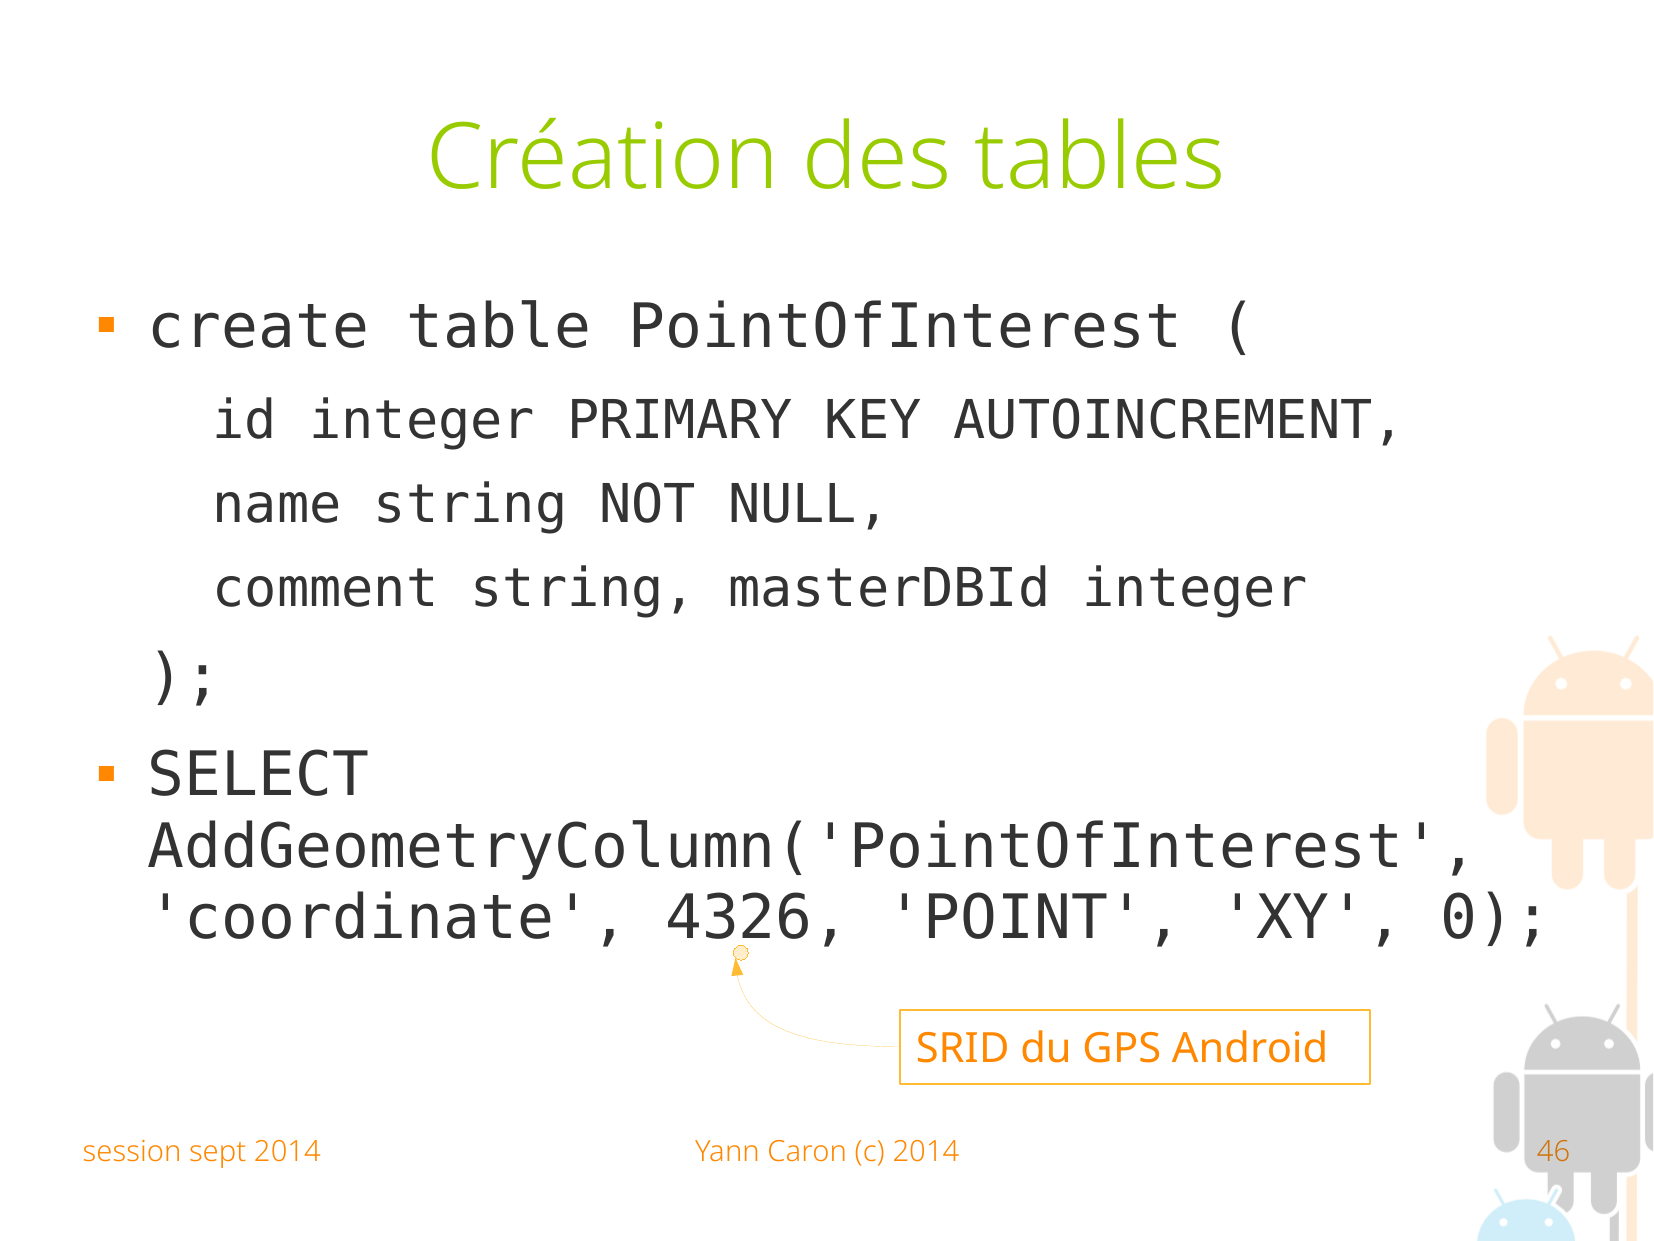

# Création des tables
create table PointOfInterest (
id integer PRIMARY KEY AUTOINCREMENT,
name string NOT NULL,
comment string, masterDBId integer
);
SELECT AddGeometryColumn('PointOfInterest', 'coordinate', 4326, 'POINT', 'XY', 0);
SRID du GPS Android
session sept 2014
Yann Caron (c) 2014
46